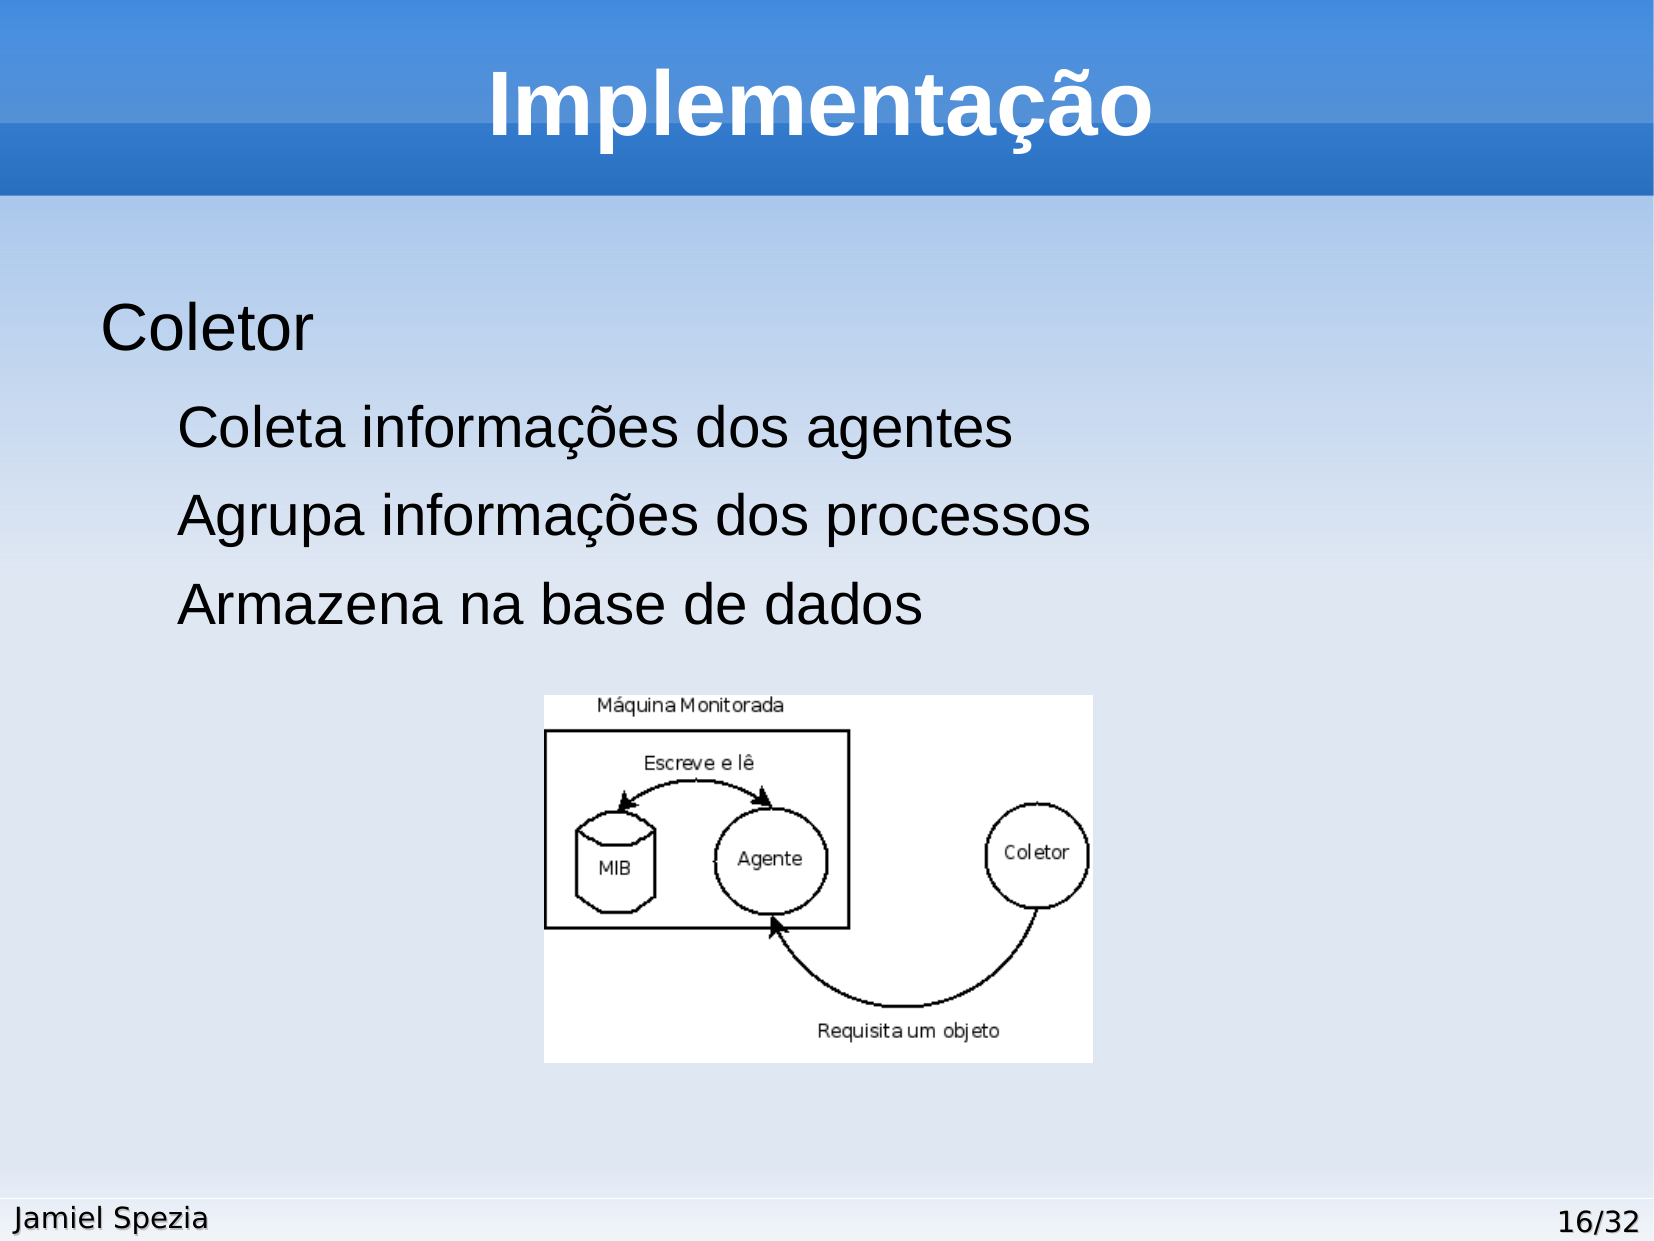

Implementação
# Coletor
Coleta informações dos agentes
Agrupa informações dos processos
Armazena na base de dados